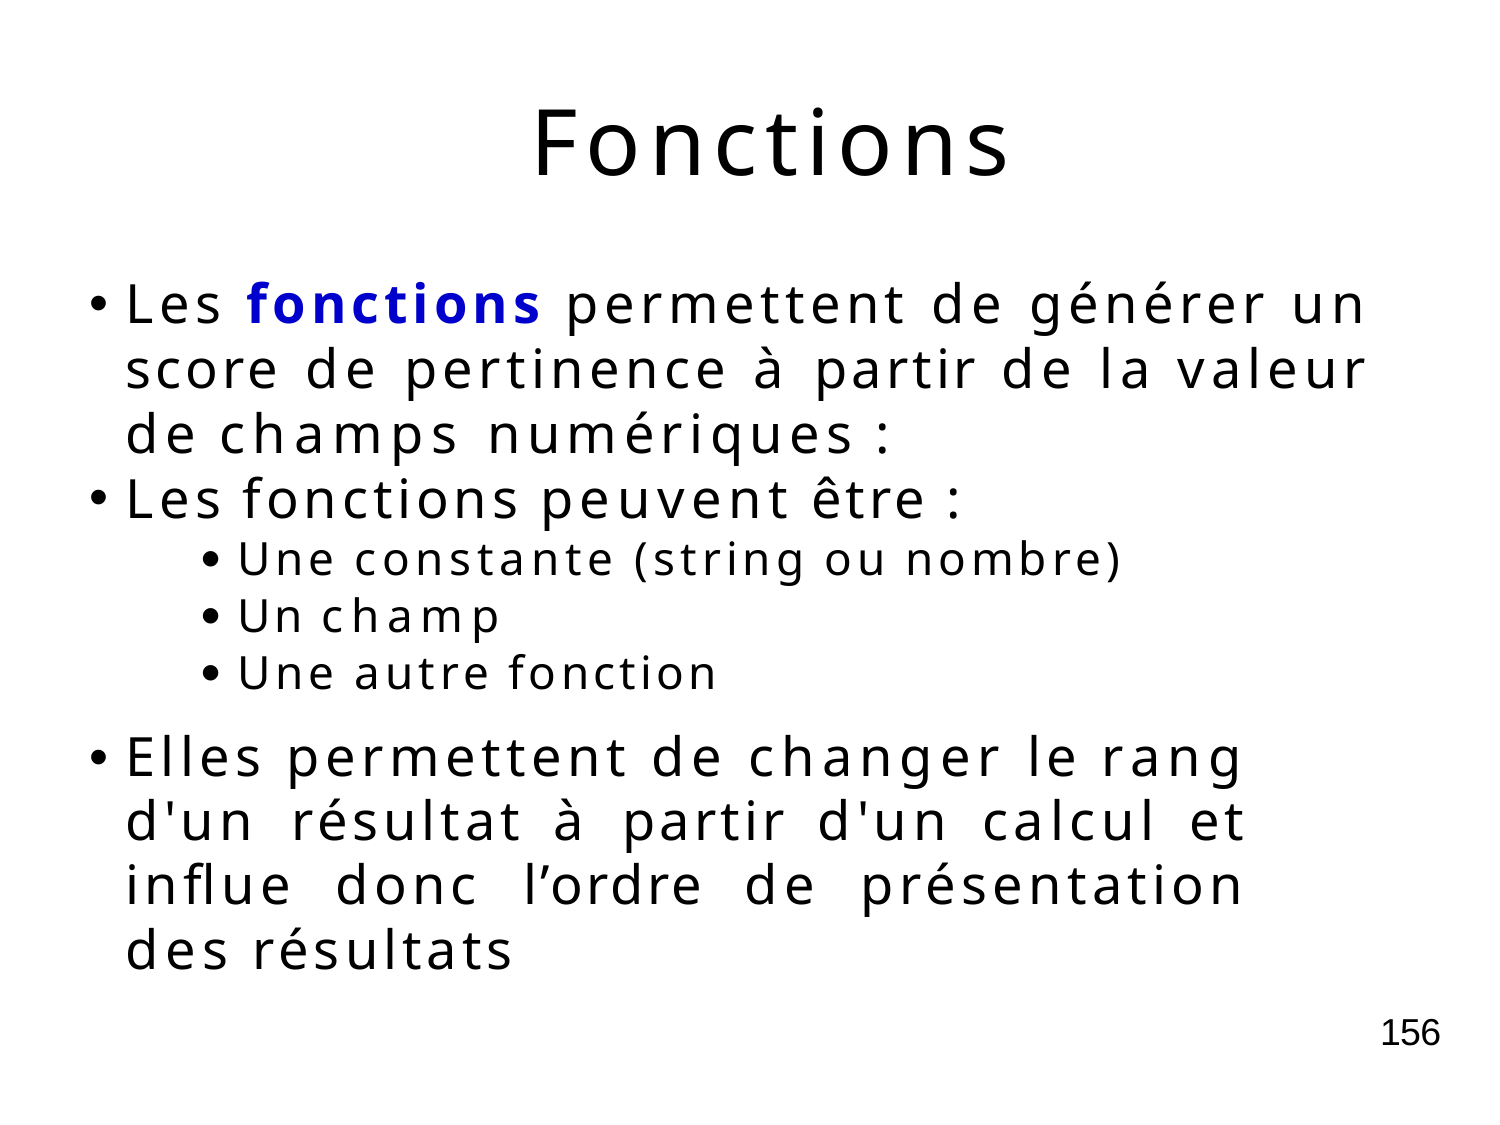

# Fonctions
Les fonctions permettent de générer un score de pertinence à partir de la valeur de champs numériques :
Les fonctions peuvent être :
Une constante (string ou nombre)
Un champ
Une autre fonction
Elles permettent de changer le rang d'un résultat à partir d'un calcul et influe donc l’ordre de présentation des résultats
156